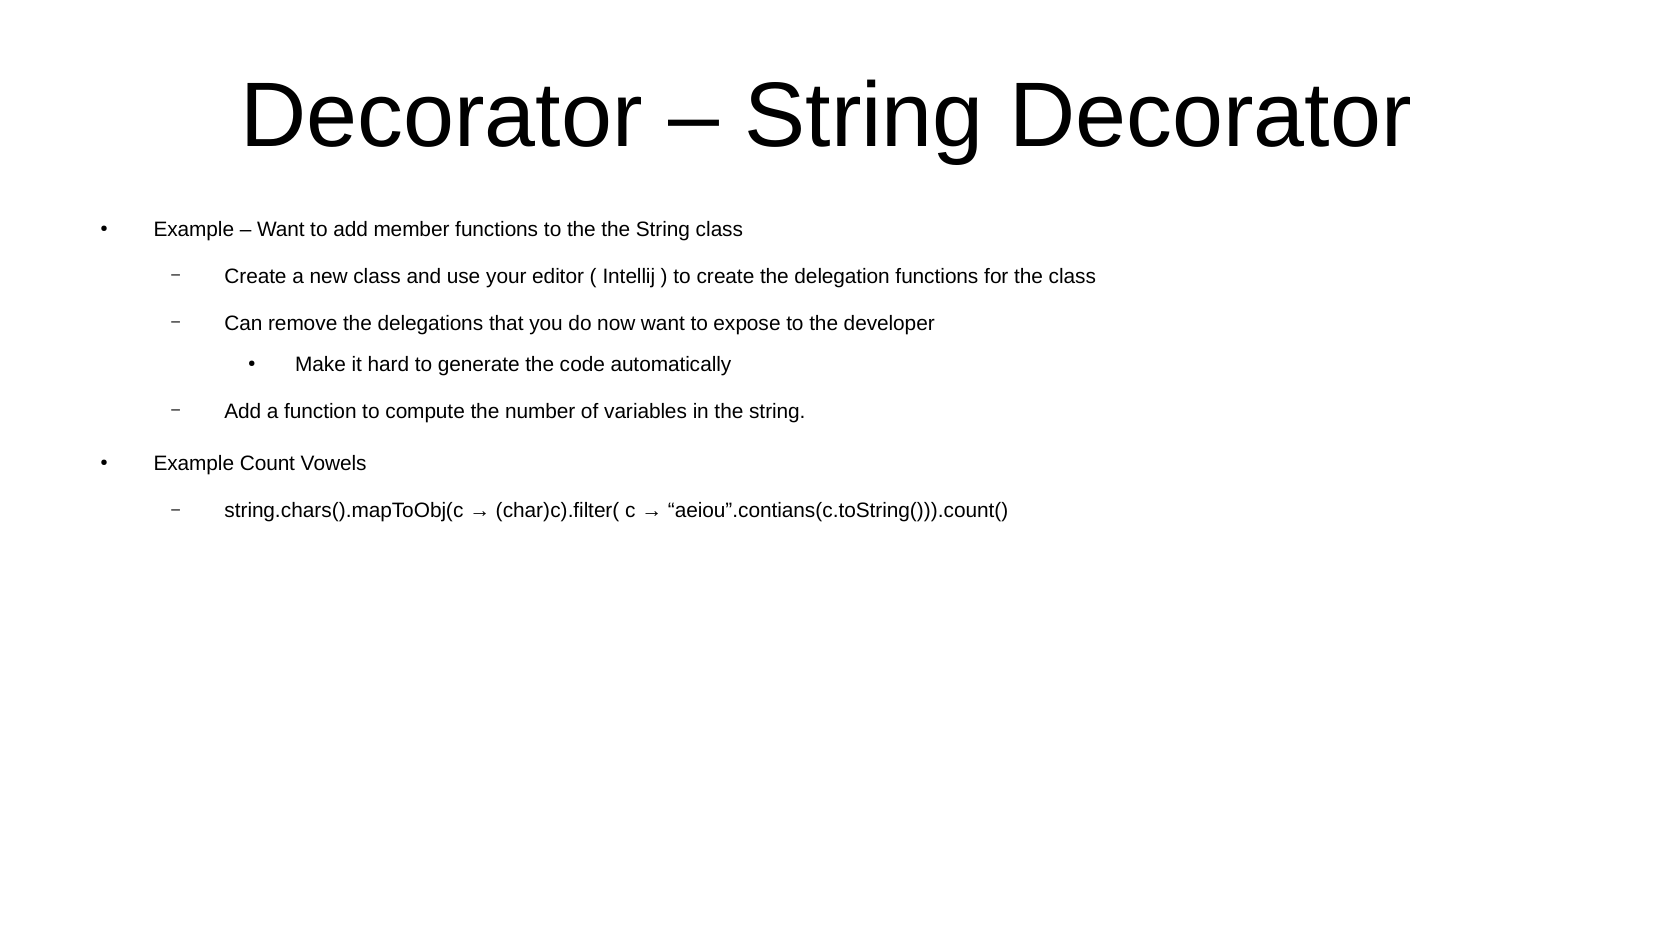

# Decorator – String Decorator
Example – Want to add member functions to the the String class
Create a new class and use your editor ( Intellij ) to create the delegation functions for the class
Can remove the delegations that you do now want to expose to the developer
Make it hard to generate the code automatically
Add a function to compute the number of variables in the string.
Example Count Vowels
string.chars().mapToObj(c → (char)c).filter( c → “aeiou”.contians(c.toString())).count()